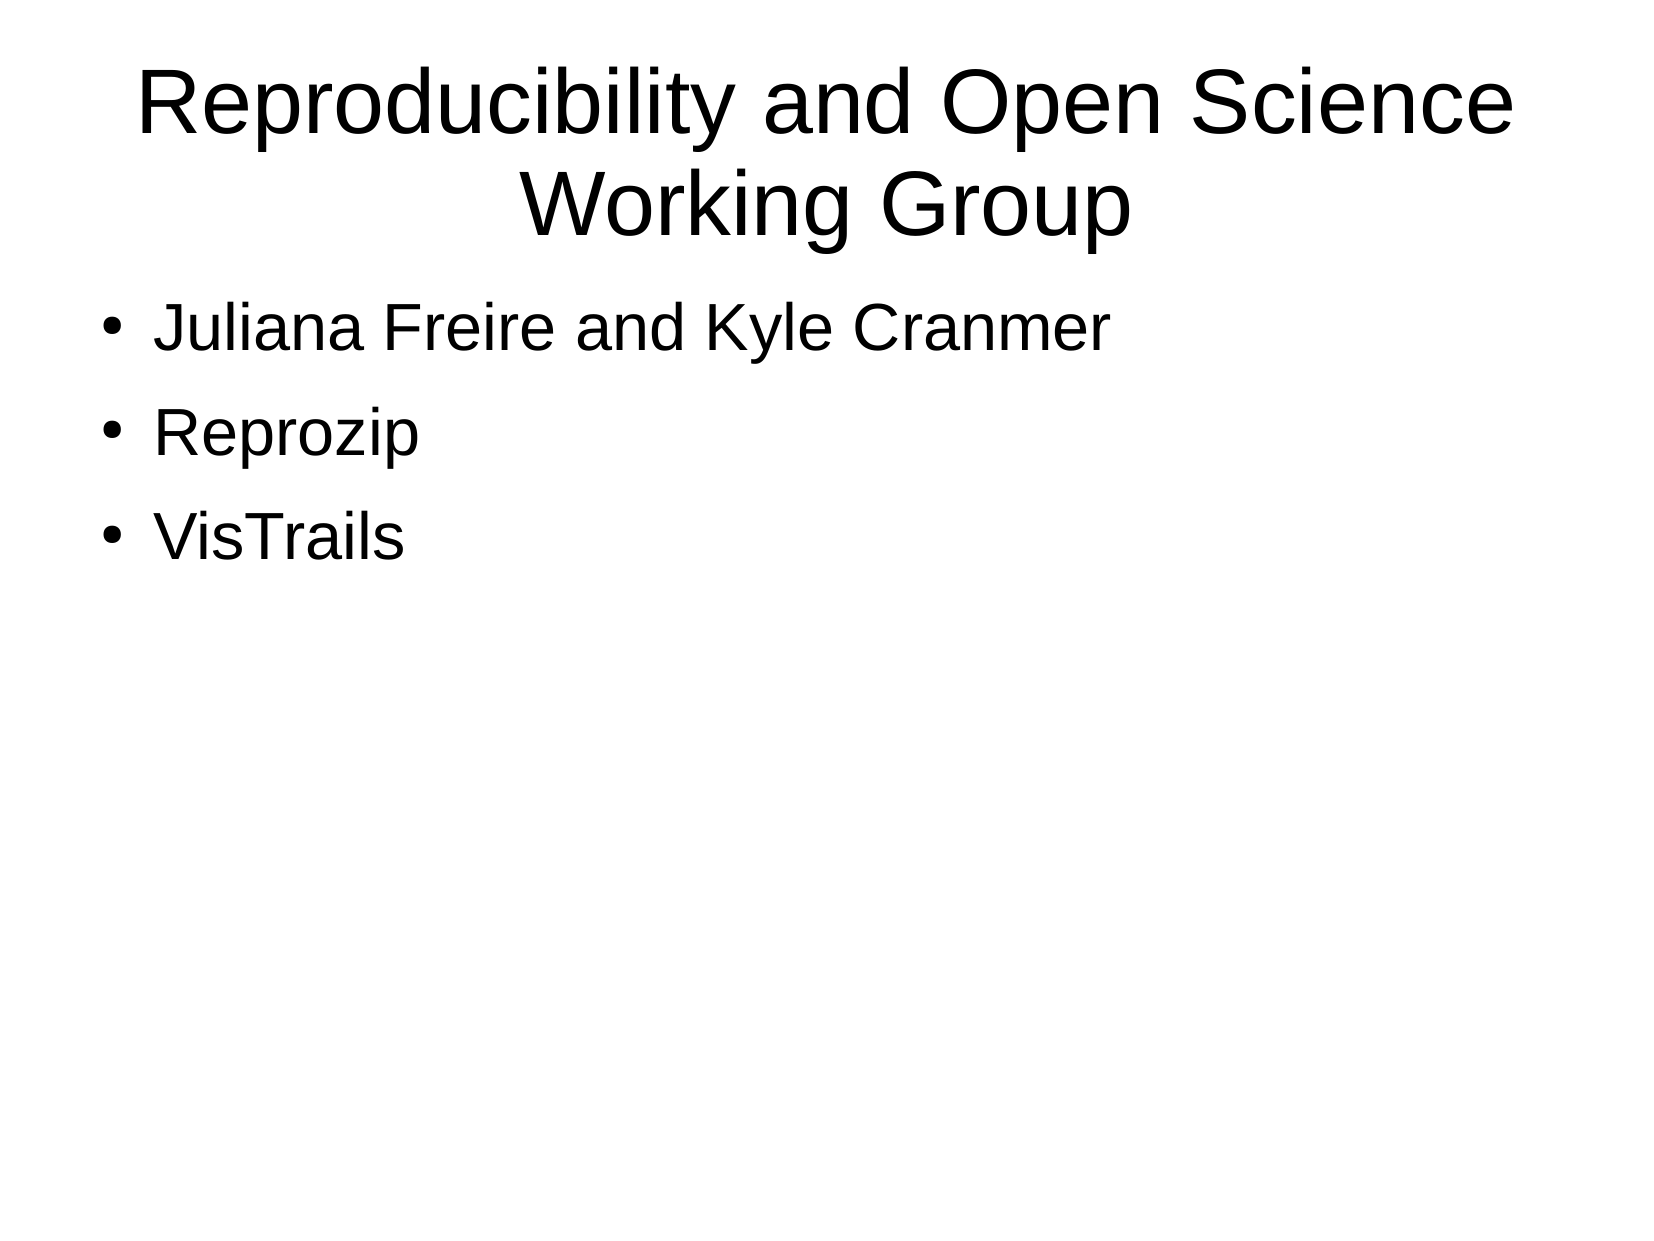

# Reproducibility and Open Science Working Group
Juliana Freire and Kyle Cranmer
Reprozip
VisTrails